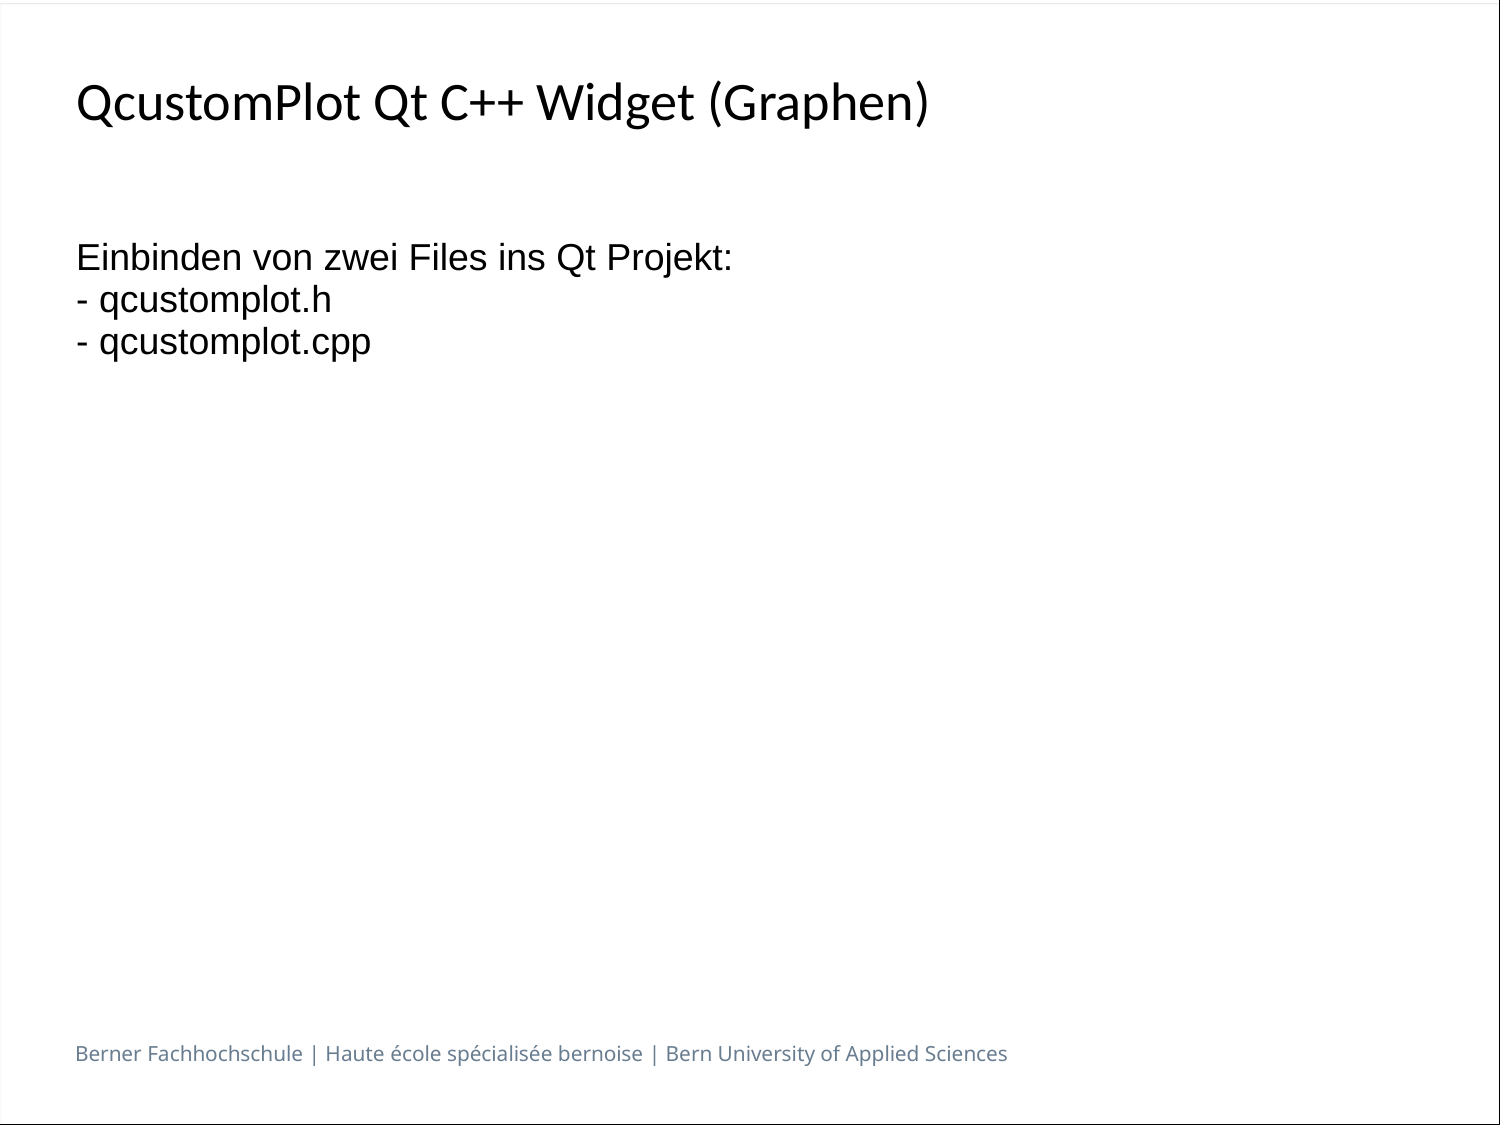

# QcustomPlot Qt C++ Widget (Graphen)
Einbinden von zwei Files ins Qt Projekt:
- qcustomplot.h
- qcustomplot.cpp